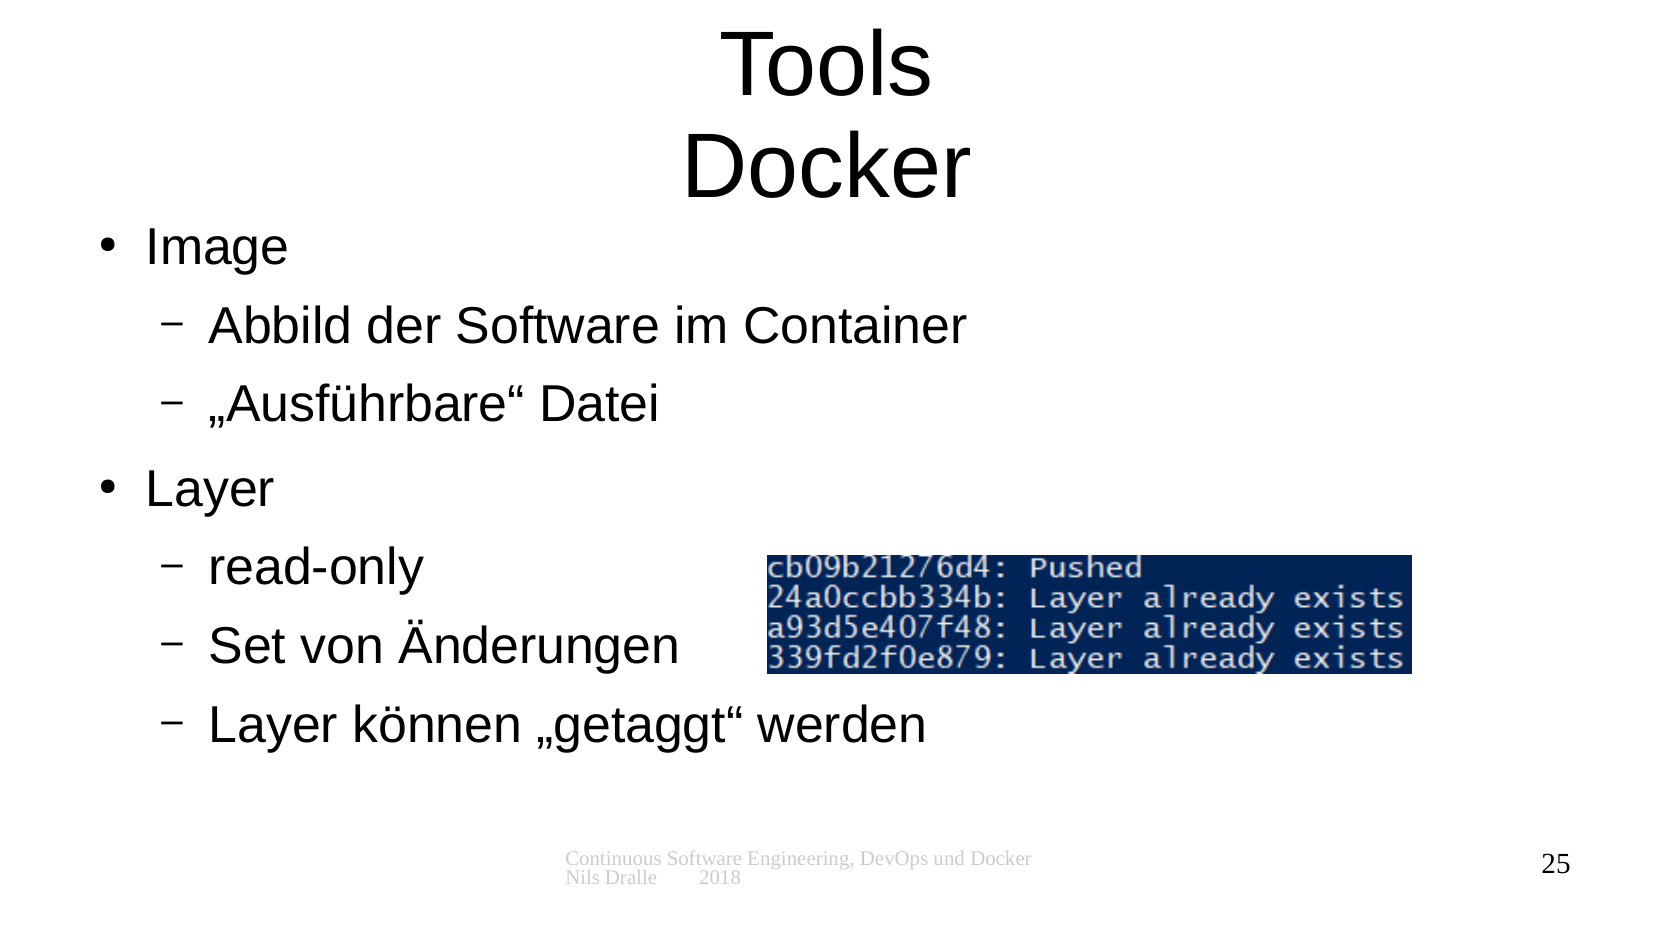

# Tools Docker
Image
Abbild der Software im Container
„Ausführbare“ Datei
Layer
read-only
Set von Änderungen
Layer können „getaggt“ werden
Continuous Software Engineering, DevOps und Docker Nils Dralle 2018
25